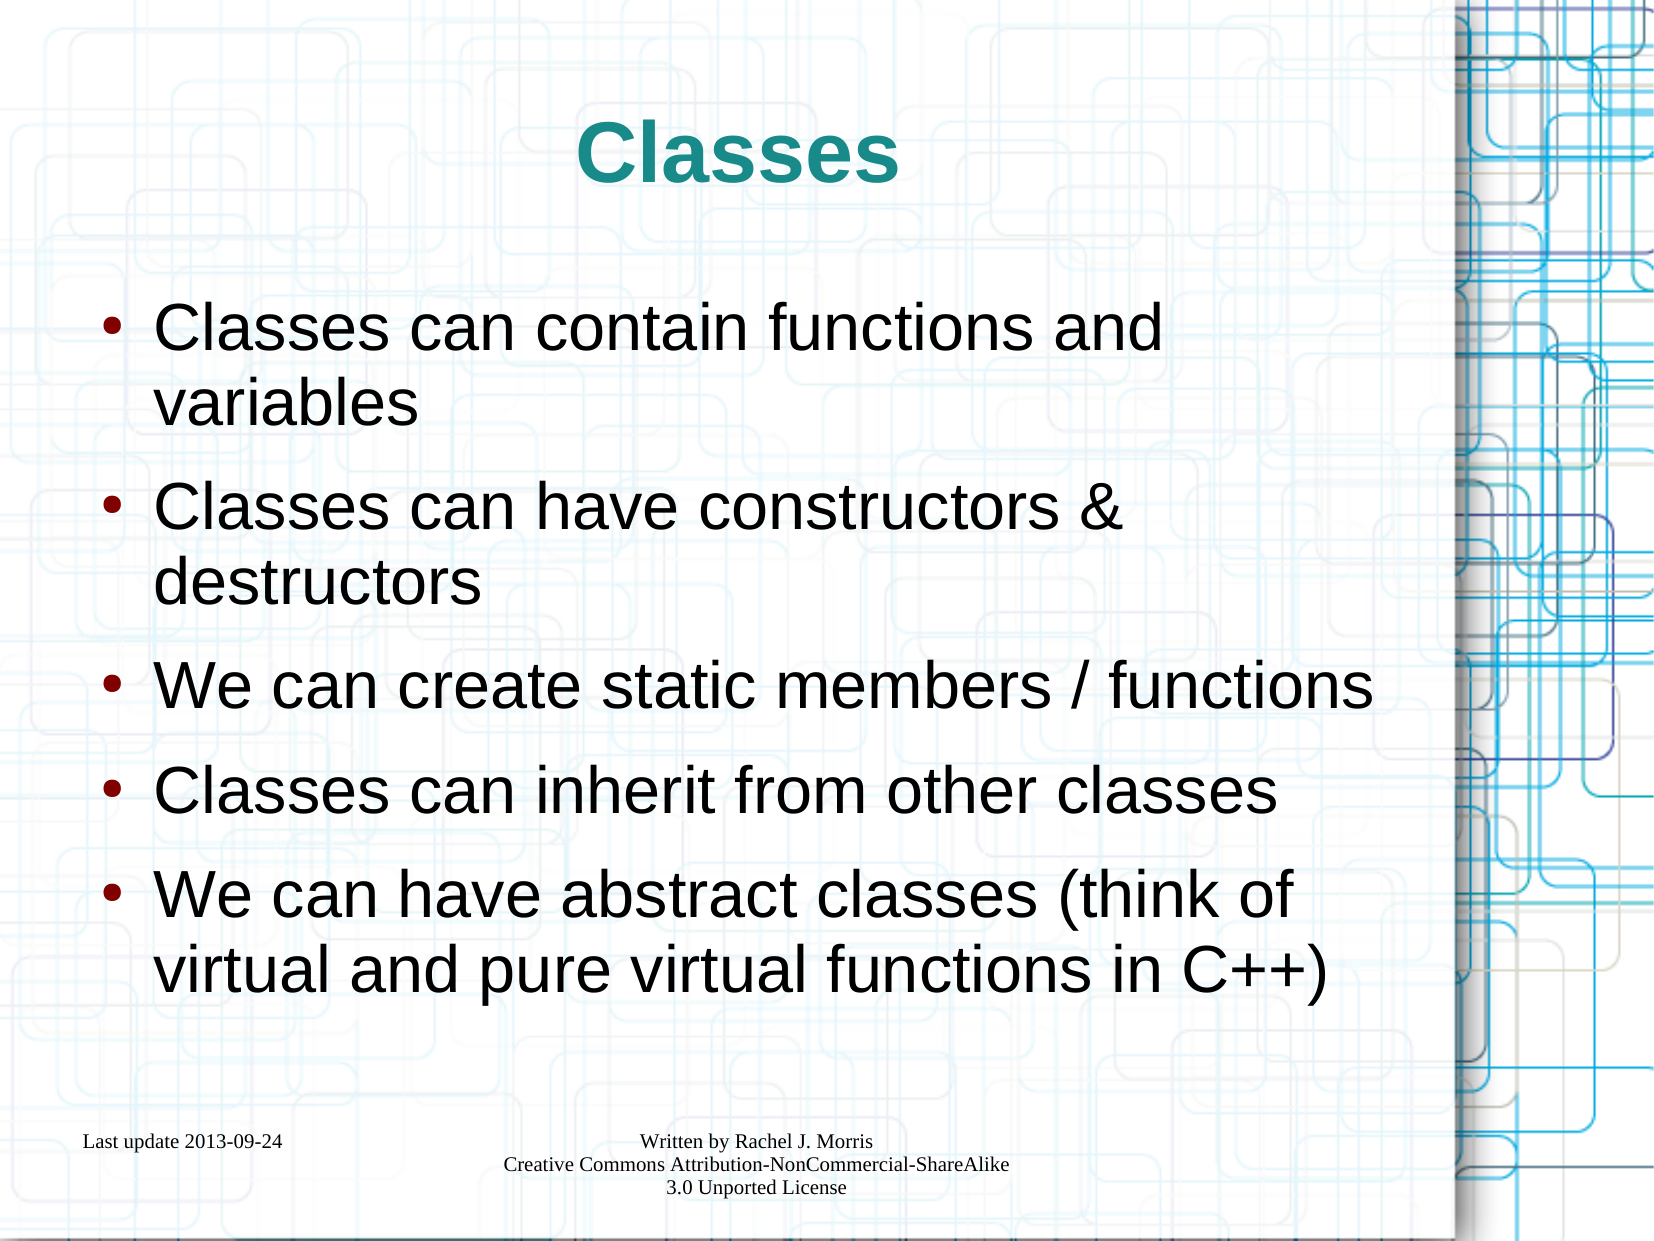

# Classes
Classes can contain functions and variables
Classes can have constructors & destructors
We can create static members / functions
Classes can inherit from other classes
We can have abstract classes (think of virtual and pure virtual functions in C++)